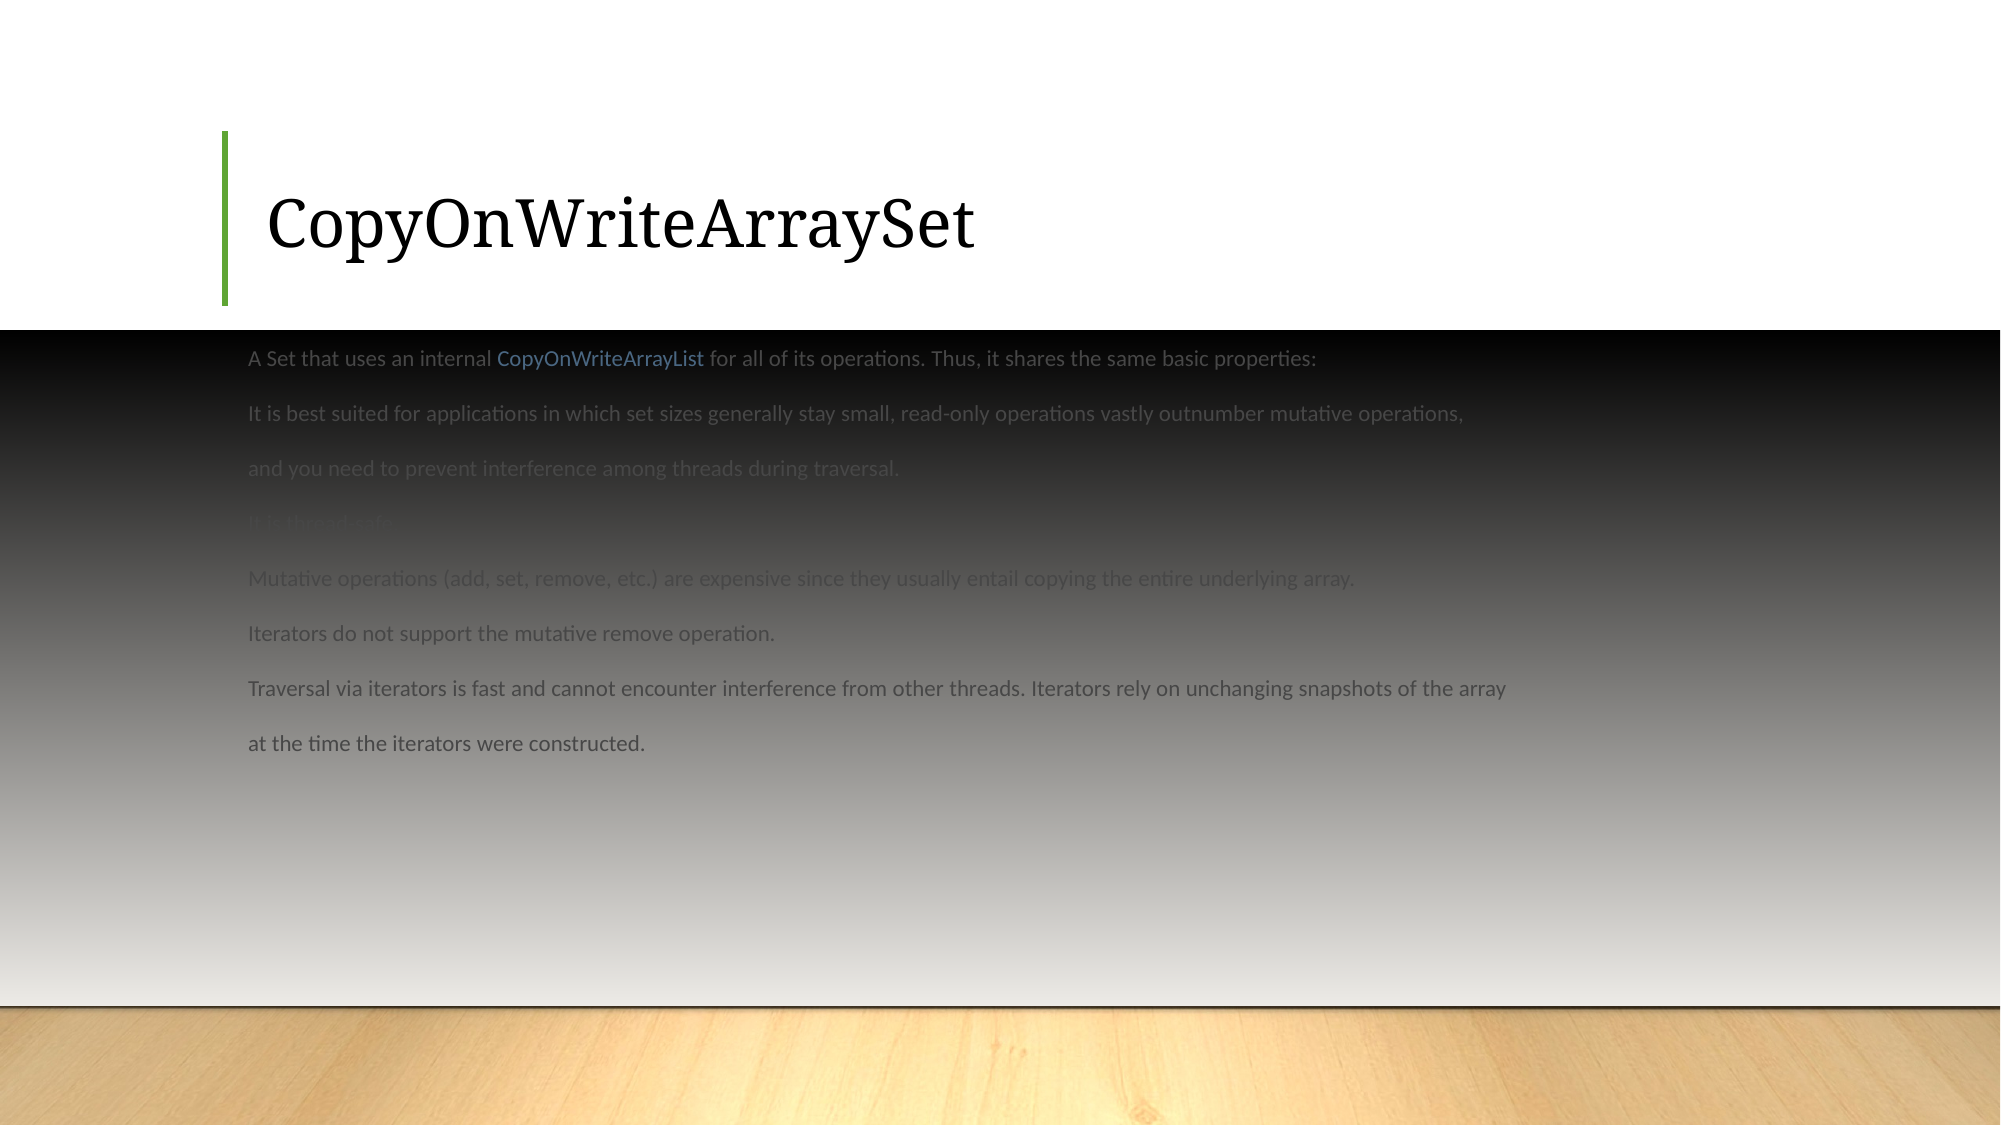

# CopyOnWriteArraySet
A Set that uses an internal CopyOnWriteArrayList for all of its operations. Thus, it shares the same basic properties:
It is best suited for applications in which set sizes generally stay small, read-only operations vastly outnumber mutative operations,
and you need to prevent interference among threads during traversal.
It is thread-safe.
Mutative operations (add, set, remove, etc.) are expensive since they usually entail copying the entire underlying array.
Iterators do not support the mutative remove operation.
Traversal via iterators is fast and cannot encounter interference from other threads. Iterators rely on unchanging snapshots of the array
at the time the iterators were constructed.